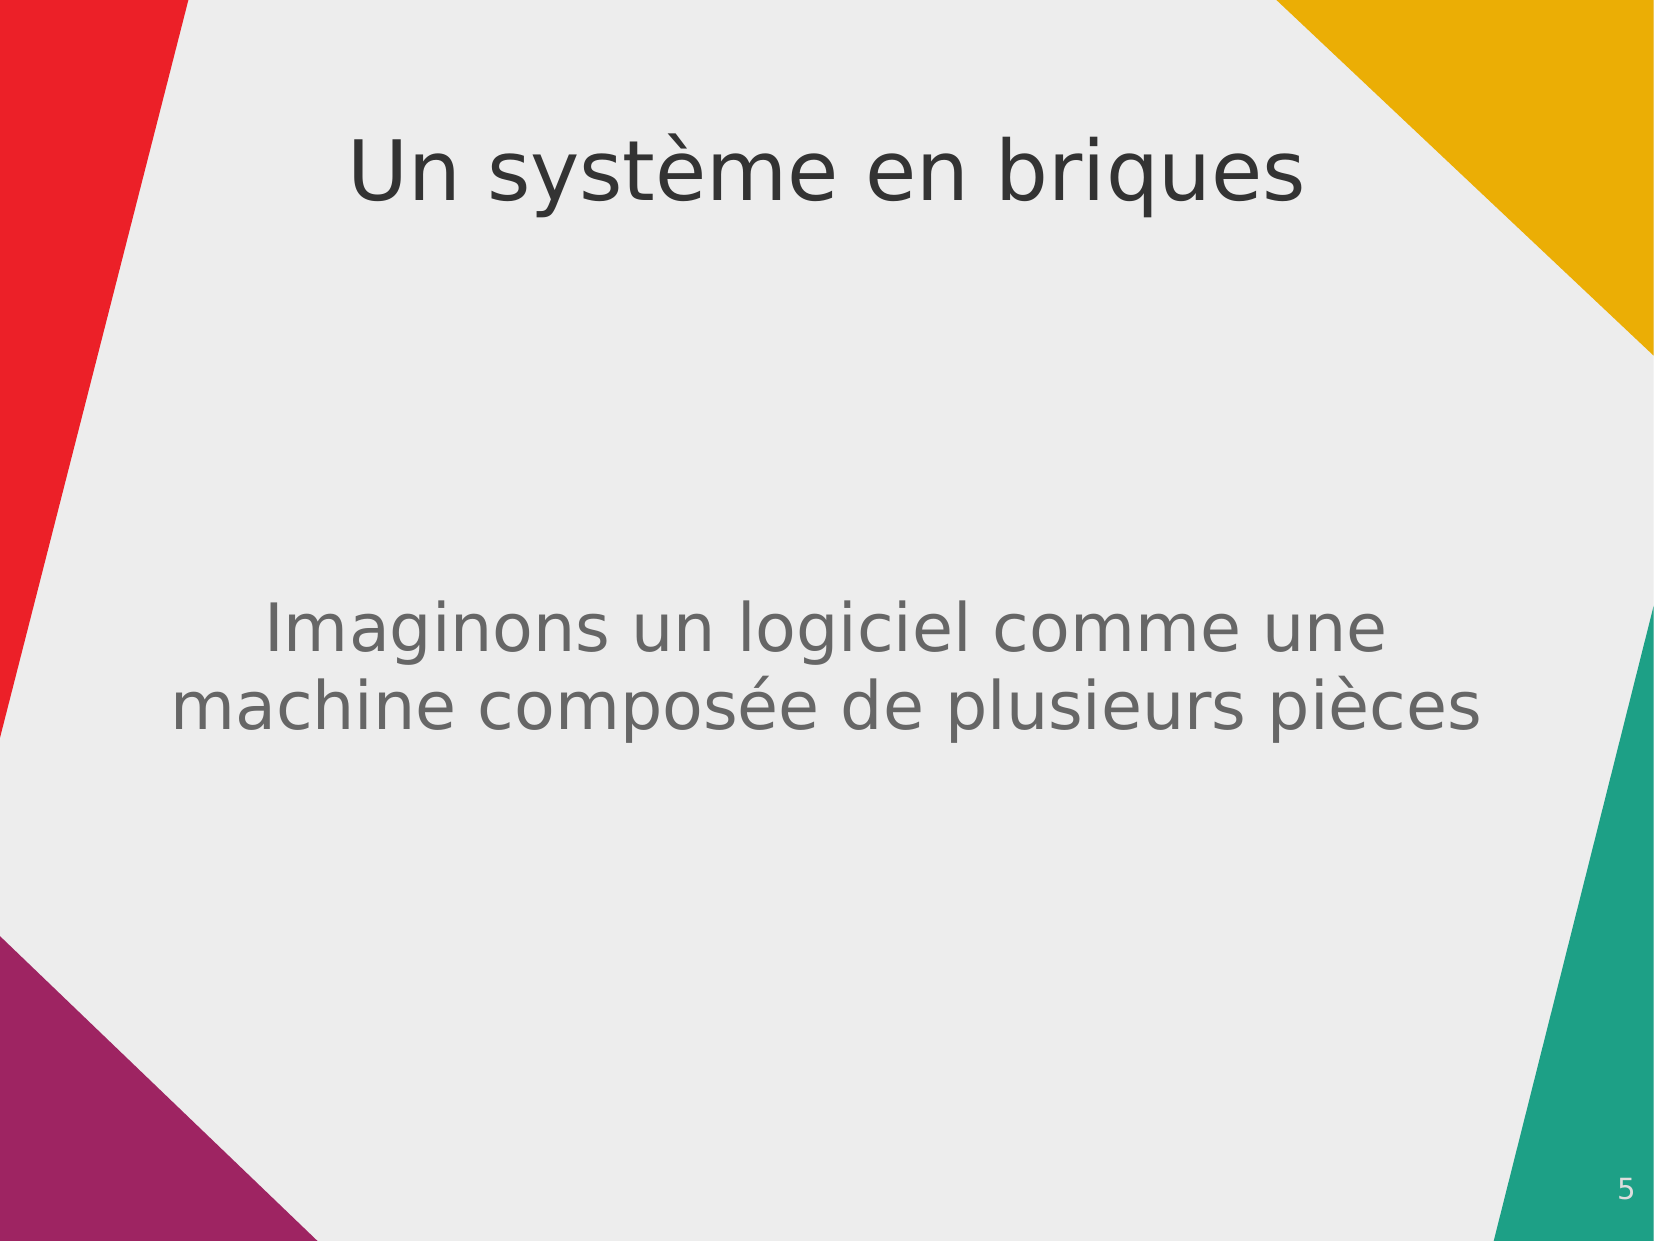

# Un système en briques
Imaginons un logiciel comme une machine composée de plusieurs pièces
5